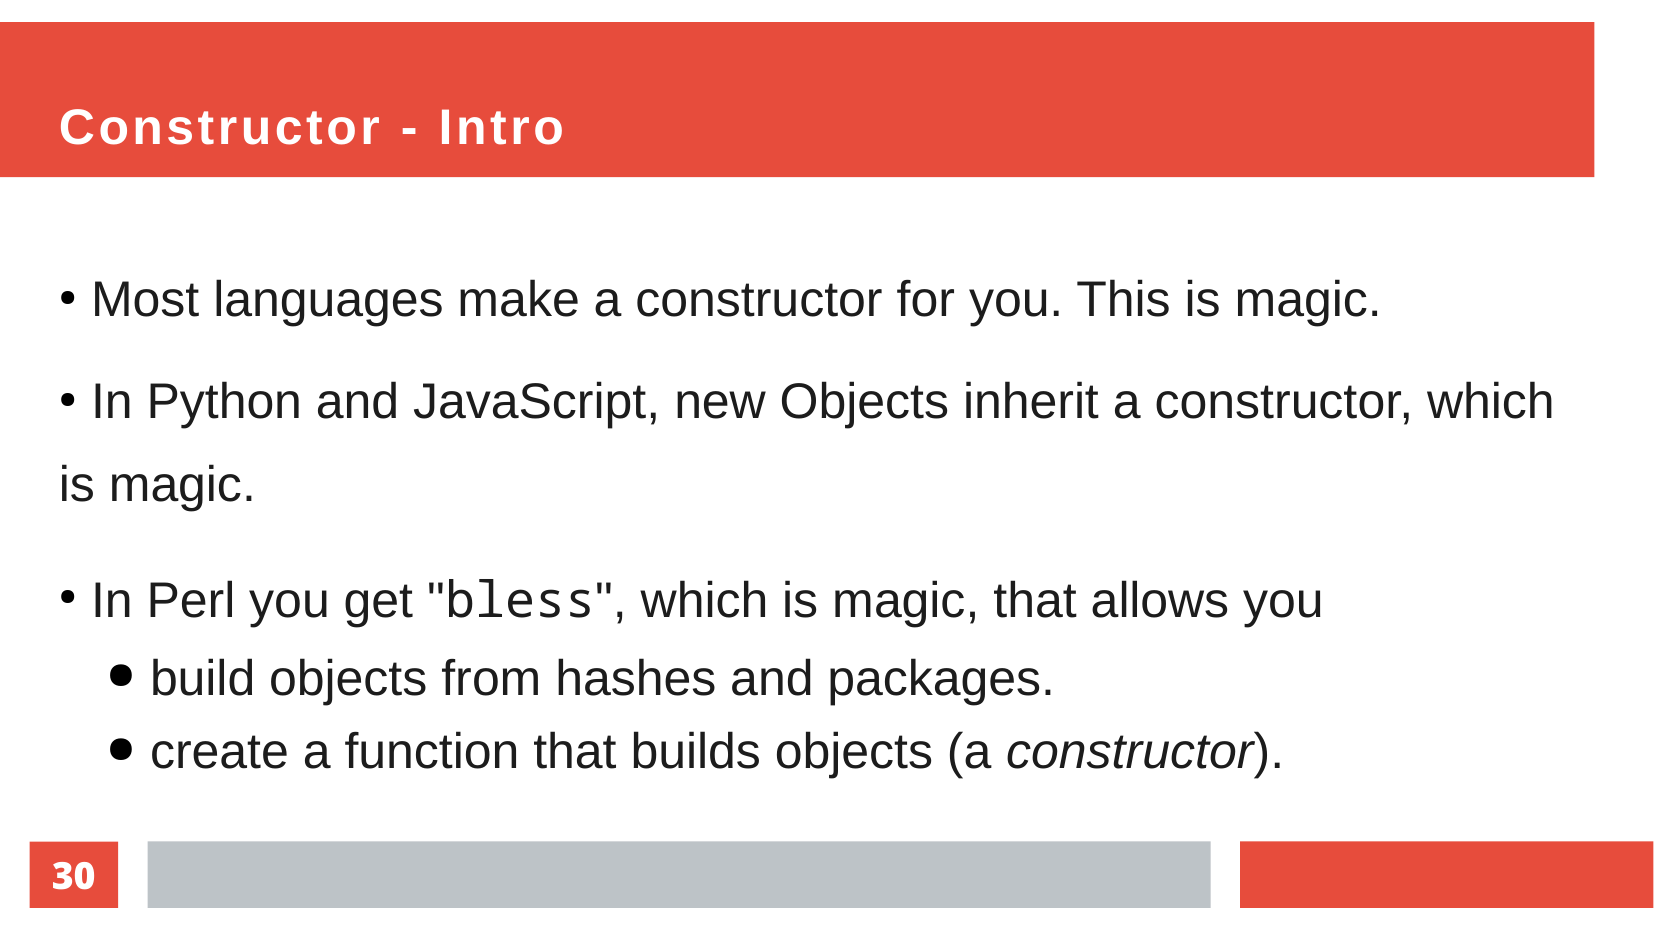

# Constructor - Intro
 Most languages make a constructor for you. This is magic.
 In Python and JavaScript, new Objects inherit a constructor, which is magic.
 In Perl you get "bless", which is magic, that allows you
 build objects from hashes and packages.
 create a function that builds objects (a constructor).
30